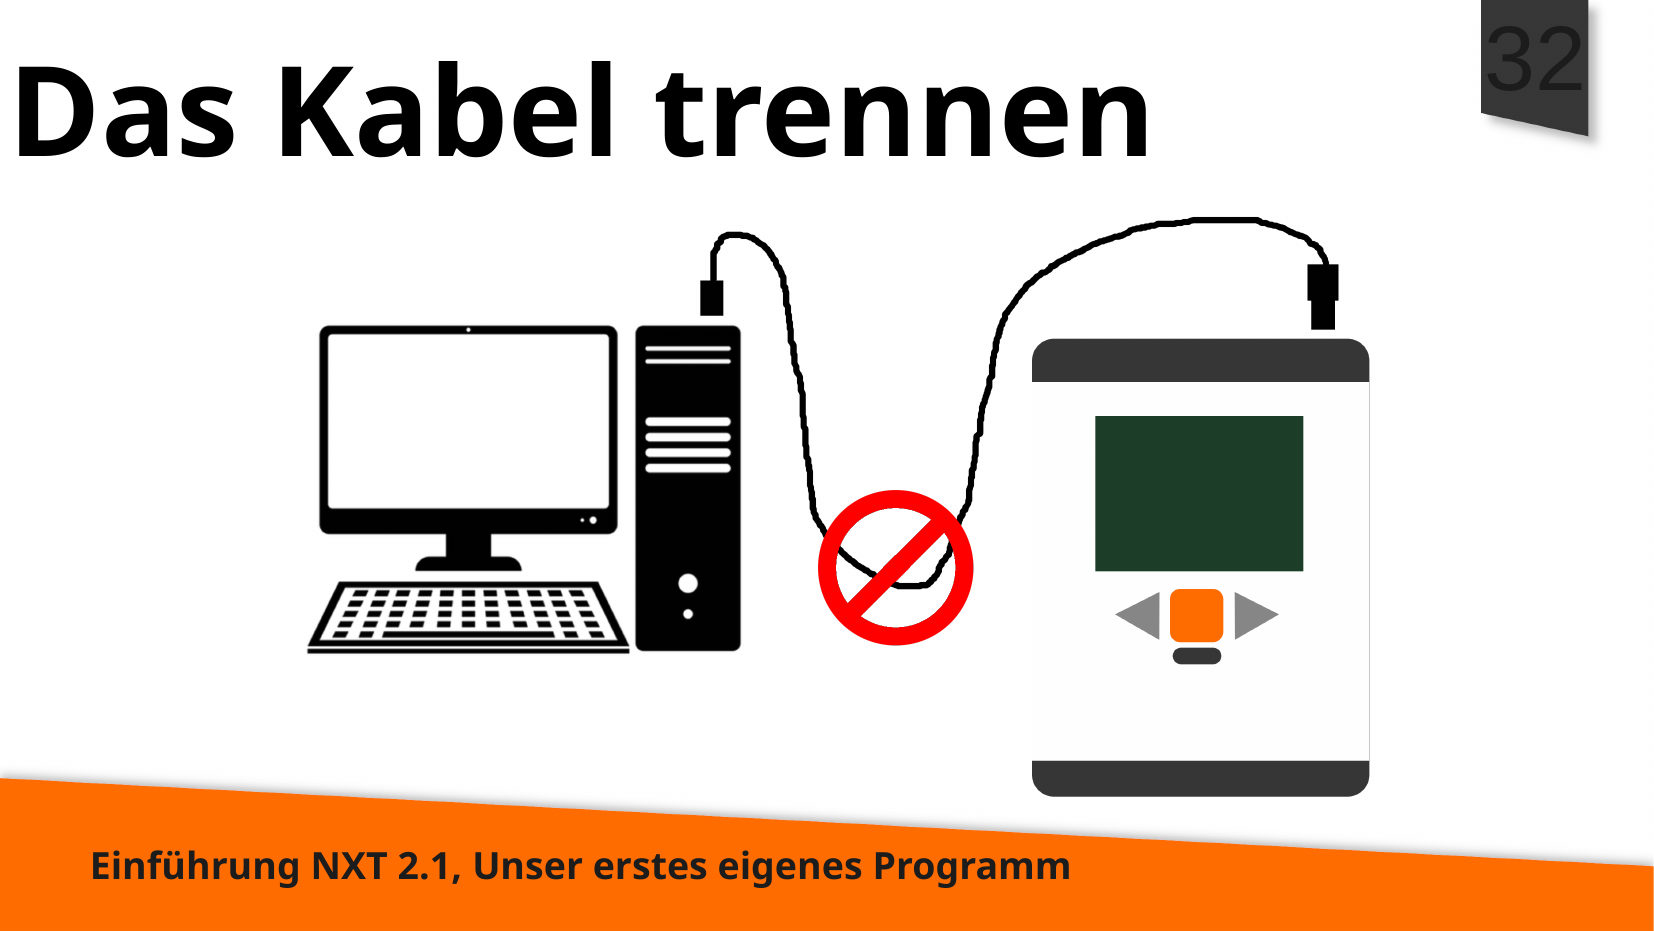

32
# Das Kabel trennen
Einführung NXT 2.1, Unser erstes eigenes Programm